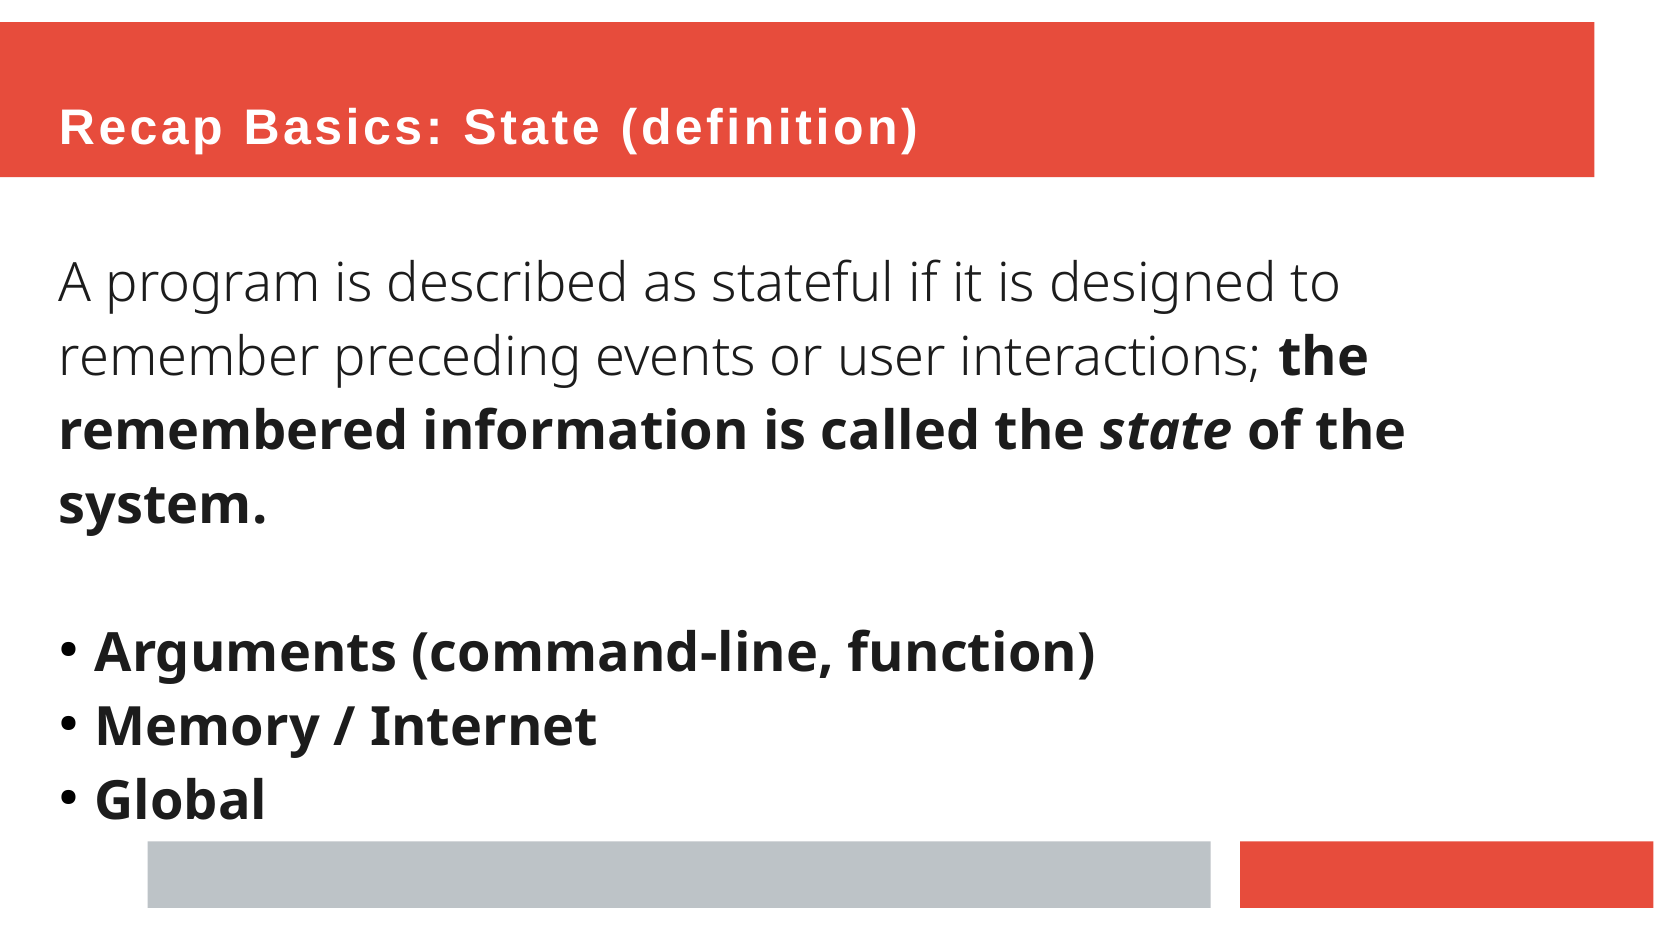

# Recap Basics: State (definition)
A program is described as stateful if it is designed to remember preceding events or user interactions; the remembered information is called the state of the system.
Arguments (command-line, function)
Memory / Internet
Global